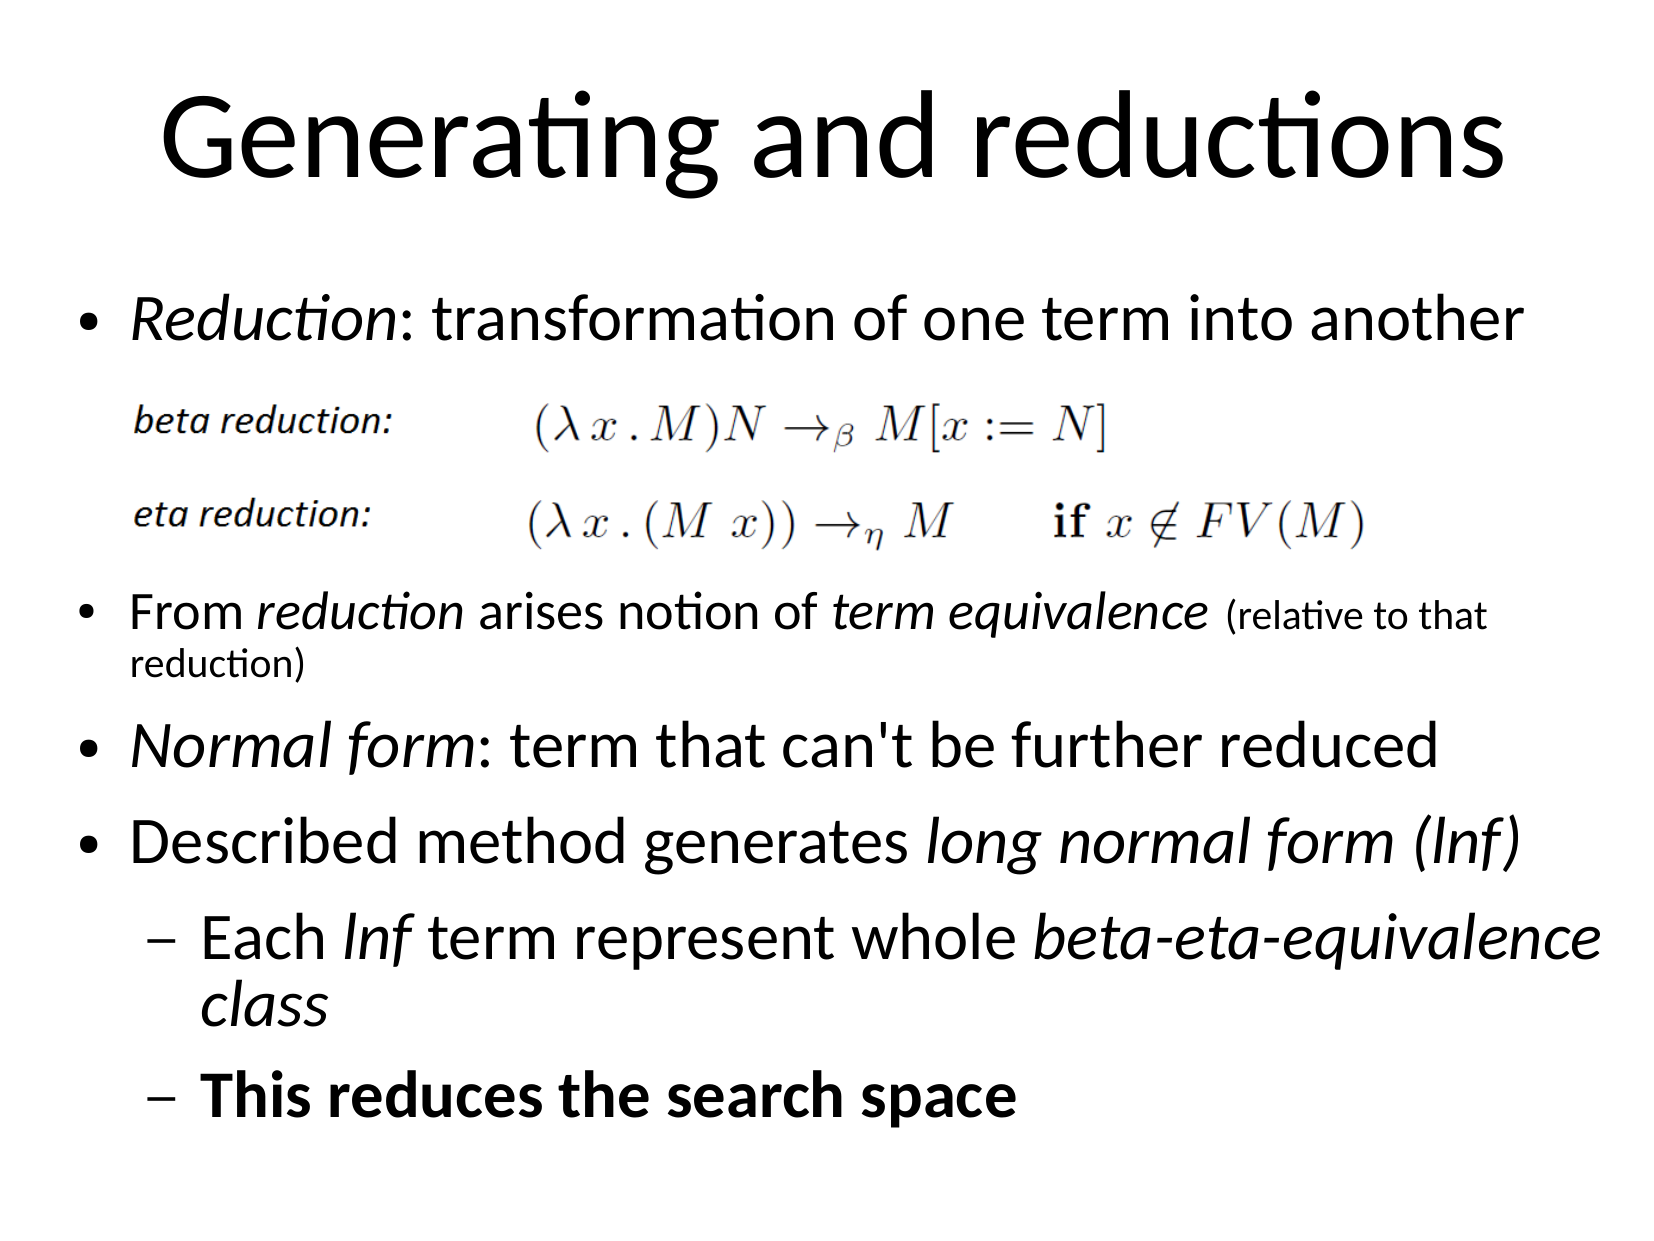

# Generating and reductions
Reduction: transformation of one term into another
From reduction arises notion of term equivalence (relative to that reduction)
Normal form: term that can't be further reduced
Described method generates long normal form (lnf)
Each lnf term represent whole beta-eta-equivalence class
This reduces the search space